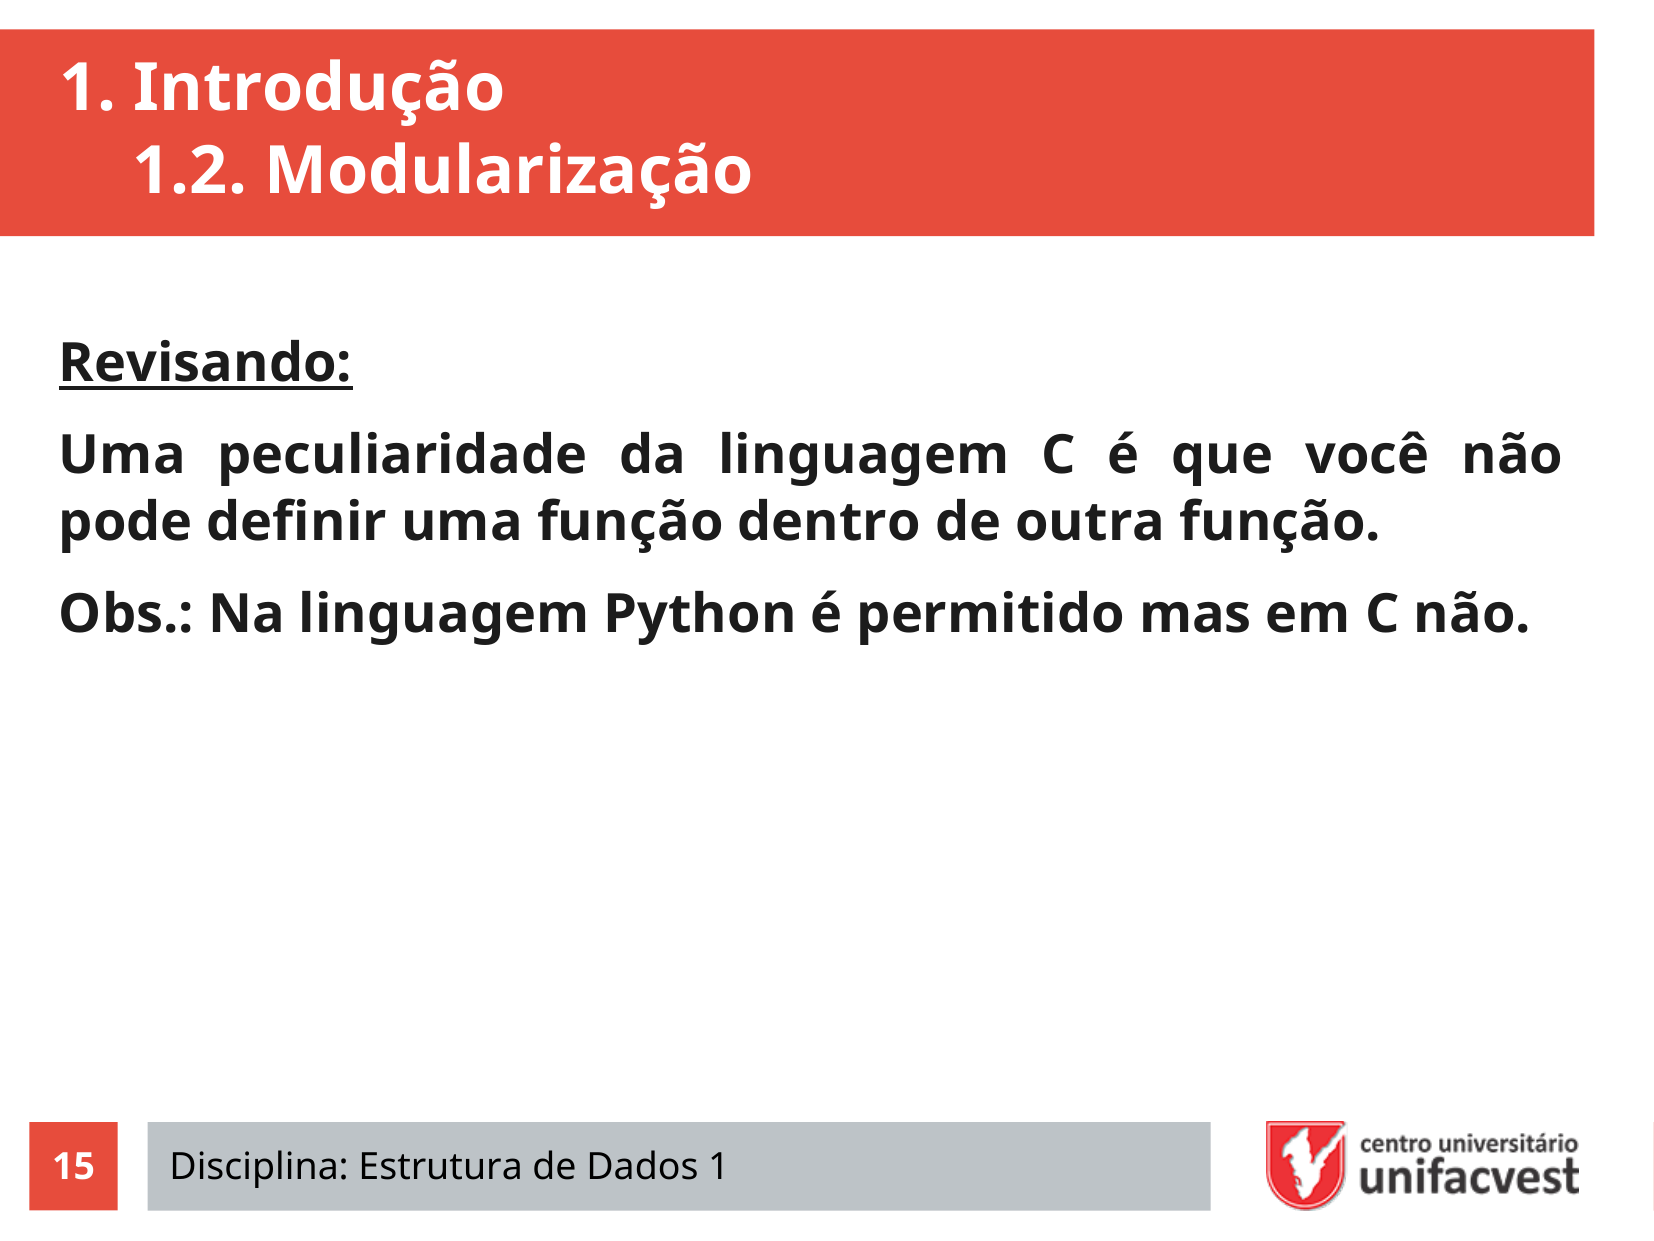

# 1. Introdução 1.2. Modularização
Revisando:
Uma peculiaridade da linguagem C é que você não pode definir uma função dentro de outra função.
Obs.: Na linguagem Python é permitido mas em C não.
15
Disciplina: Estrutura de Dados 1